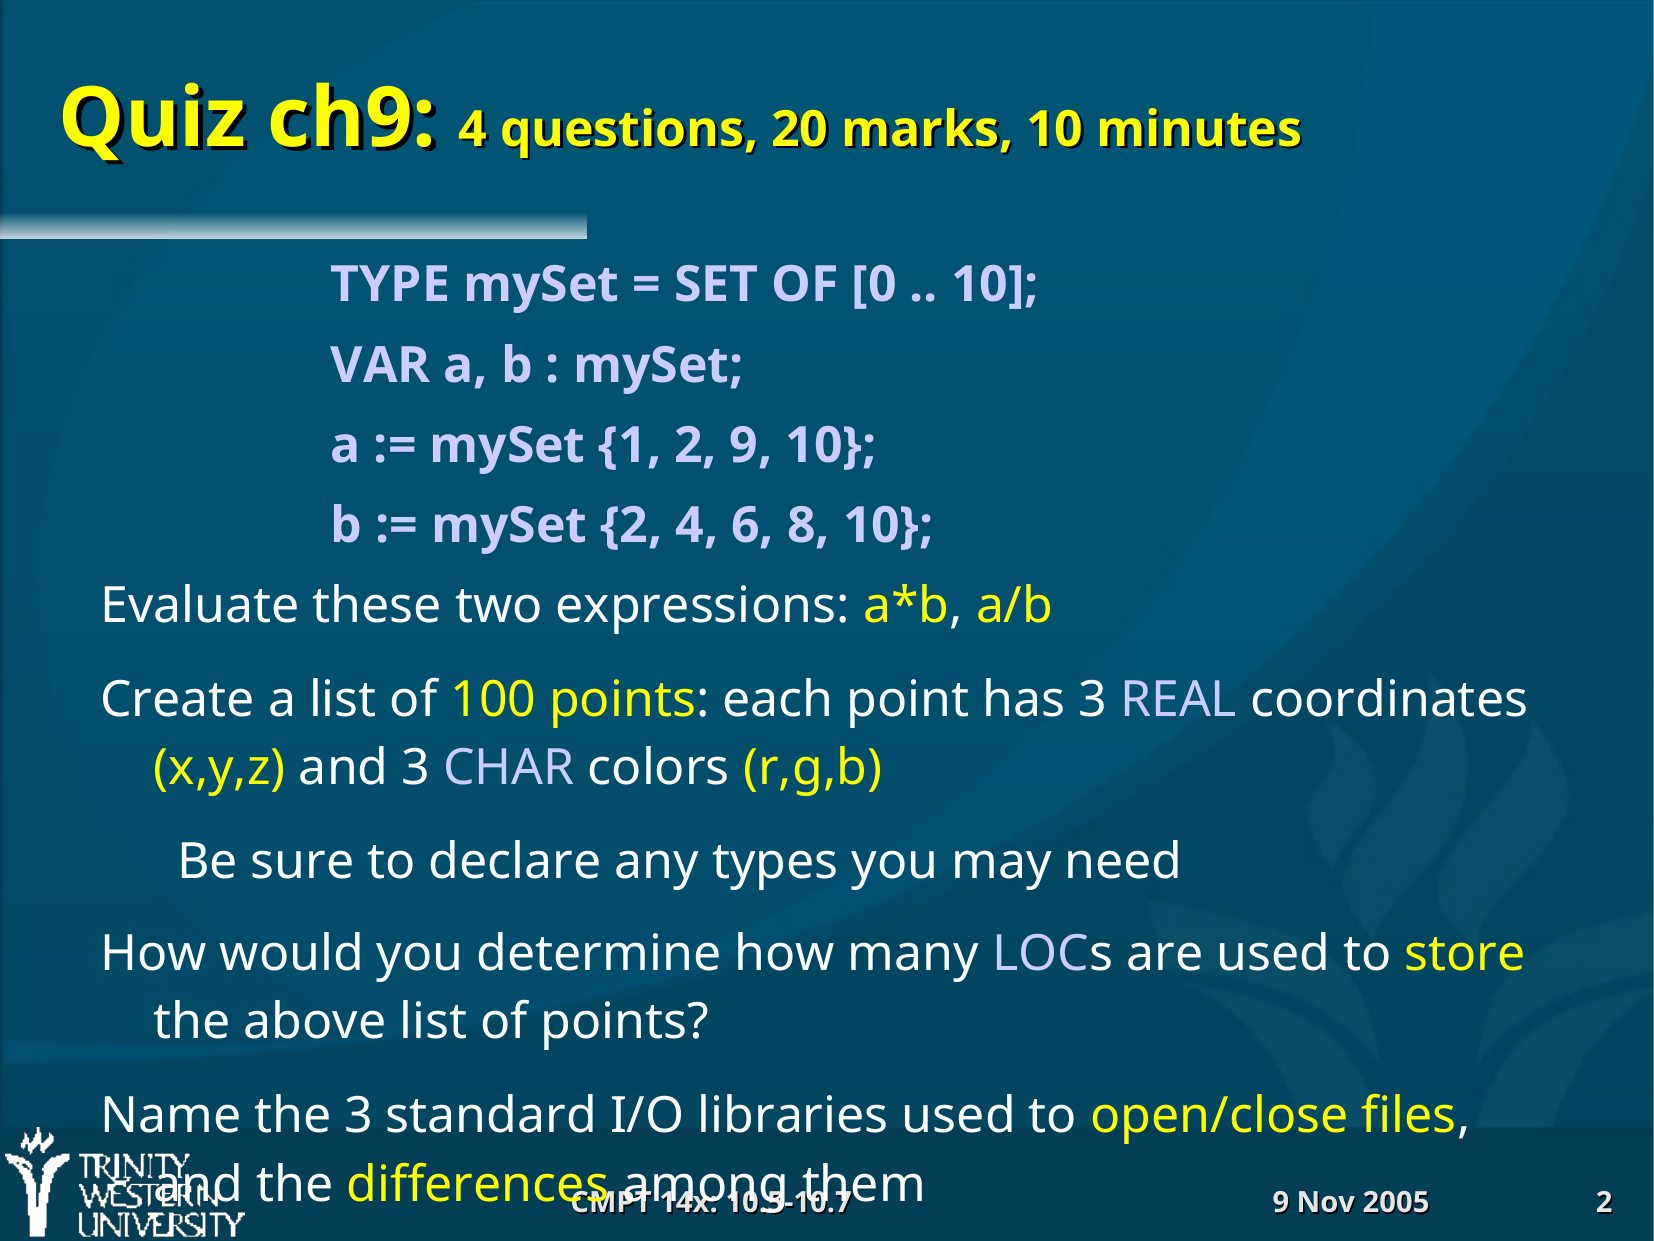

# Quiz ch9: 4 questions, 20 marks, 10 minutes
TYPE mySet = SET OF [0 .. 10];
VAR a, b : mySet;
a := mySet {1, 2, 9, 10};
b := mySet {2, 4, 6, 8, 10};
Evaluate these two expressions: a*b, a/b
Create a list of 100 points: each point has 3 REAL coordinates (x,y,z) and 3 CHAR colors (r,g,b)
Be sure to declare any types you may need
How would you determine how many LOCs are used to store the above list of points?
Name the 3 standard I/O libraries used to open/close files, and the differences among them
Hint: they contain e.g., Open, OpenRead, OpenOld
CMPT 14x: 10.5-10.7
9 Nov 2005
2